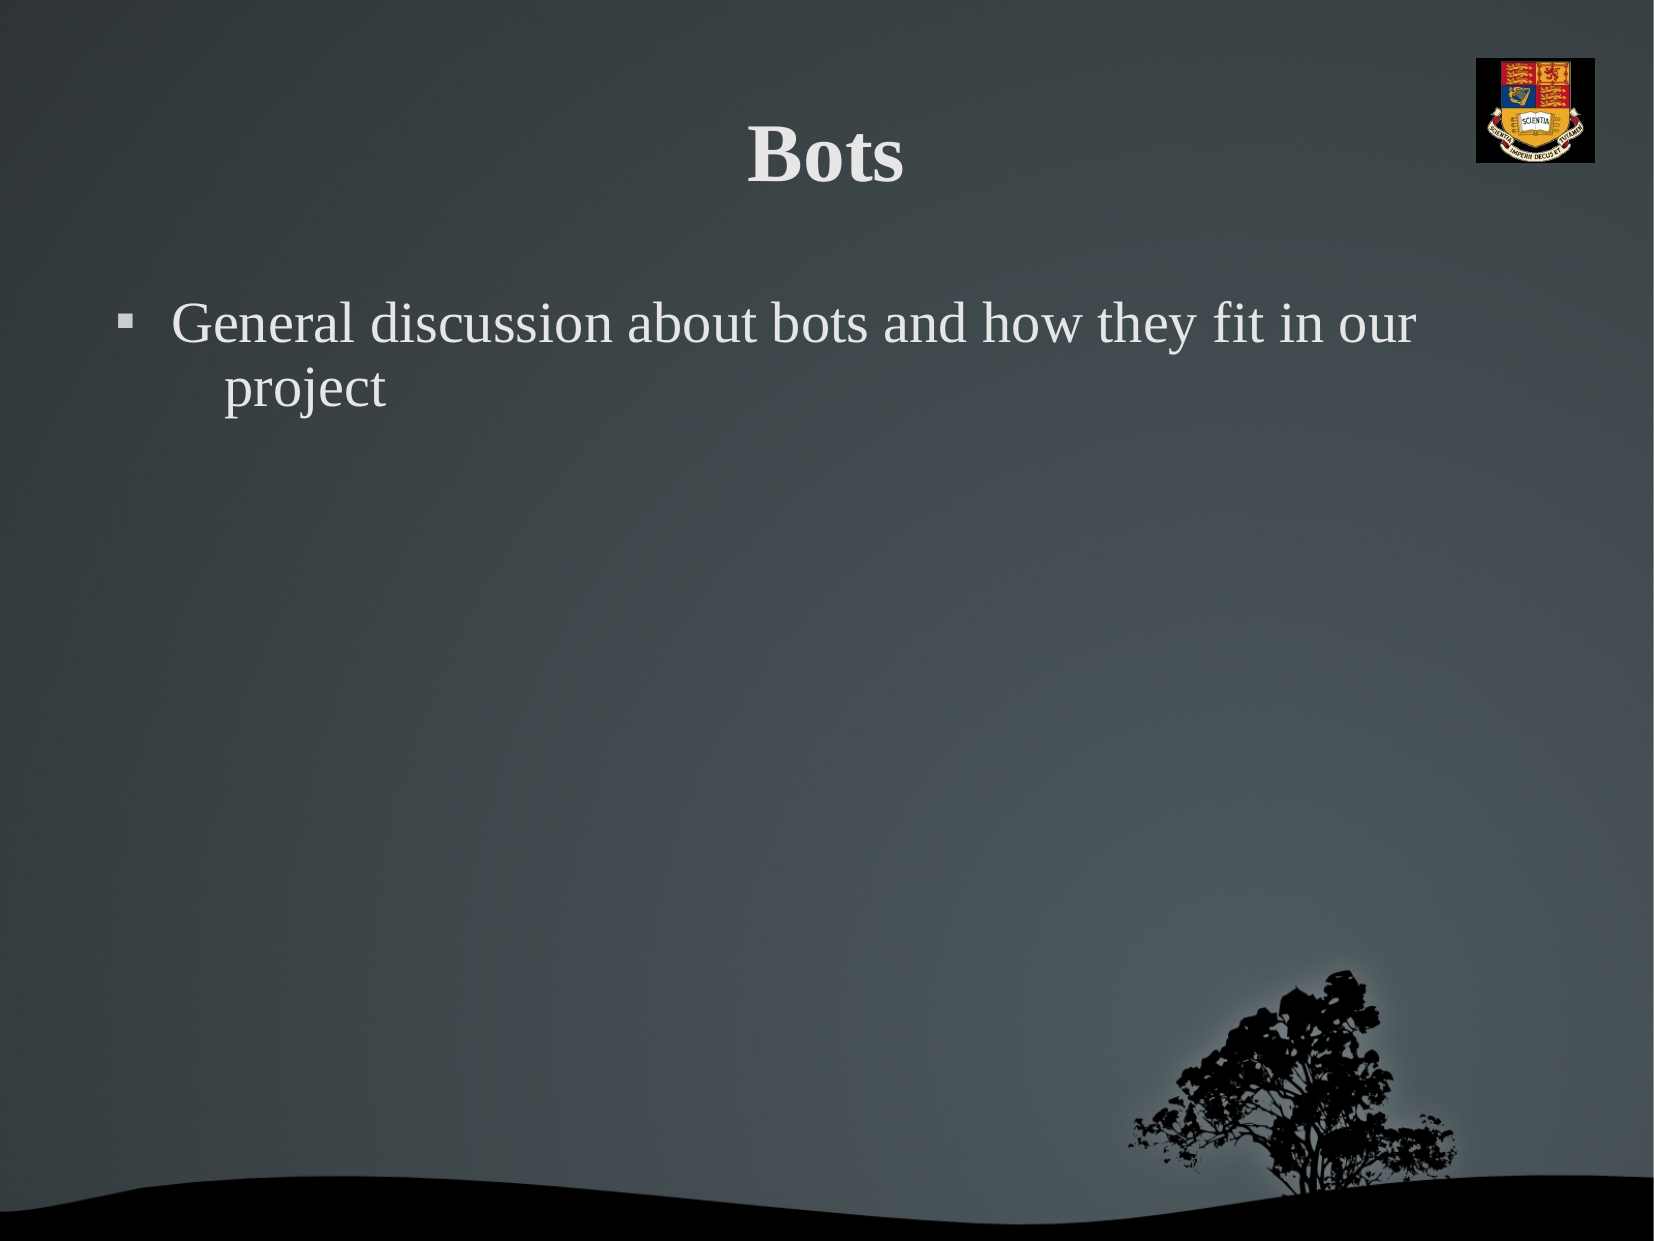

# Bots
General discussion about bots and how they fit in our project